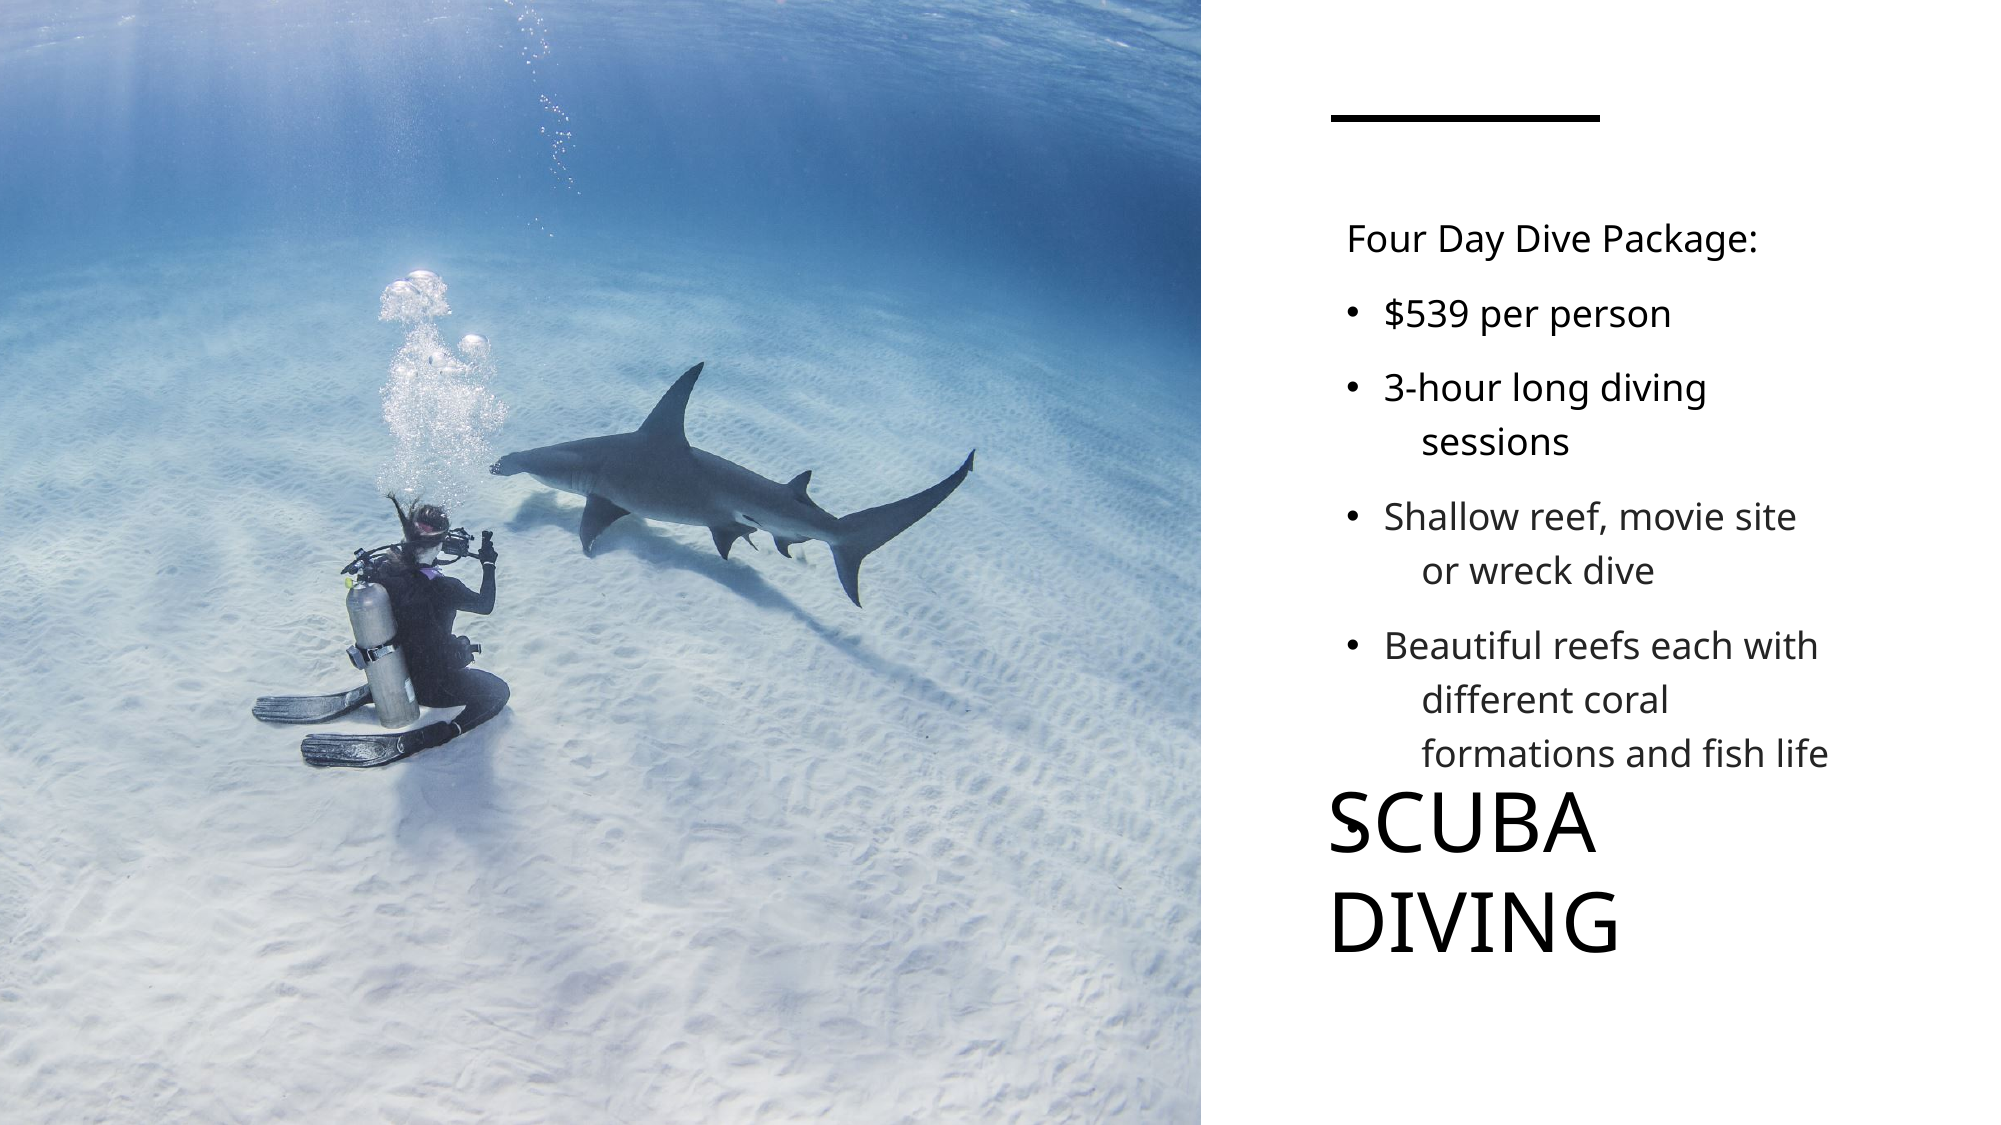

Four Day Dive Package:
$539 per person
3-hour long diving sessions
Shallow reef, movie site or wreck dive
Beautiful reefs each with different coral formations and fish life
# Scuba diving